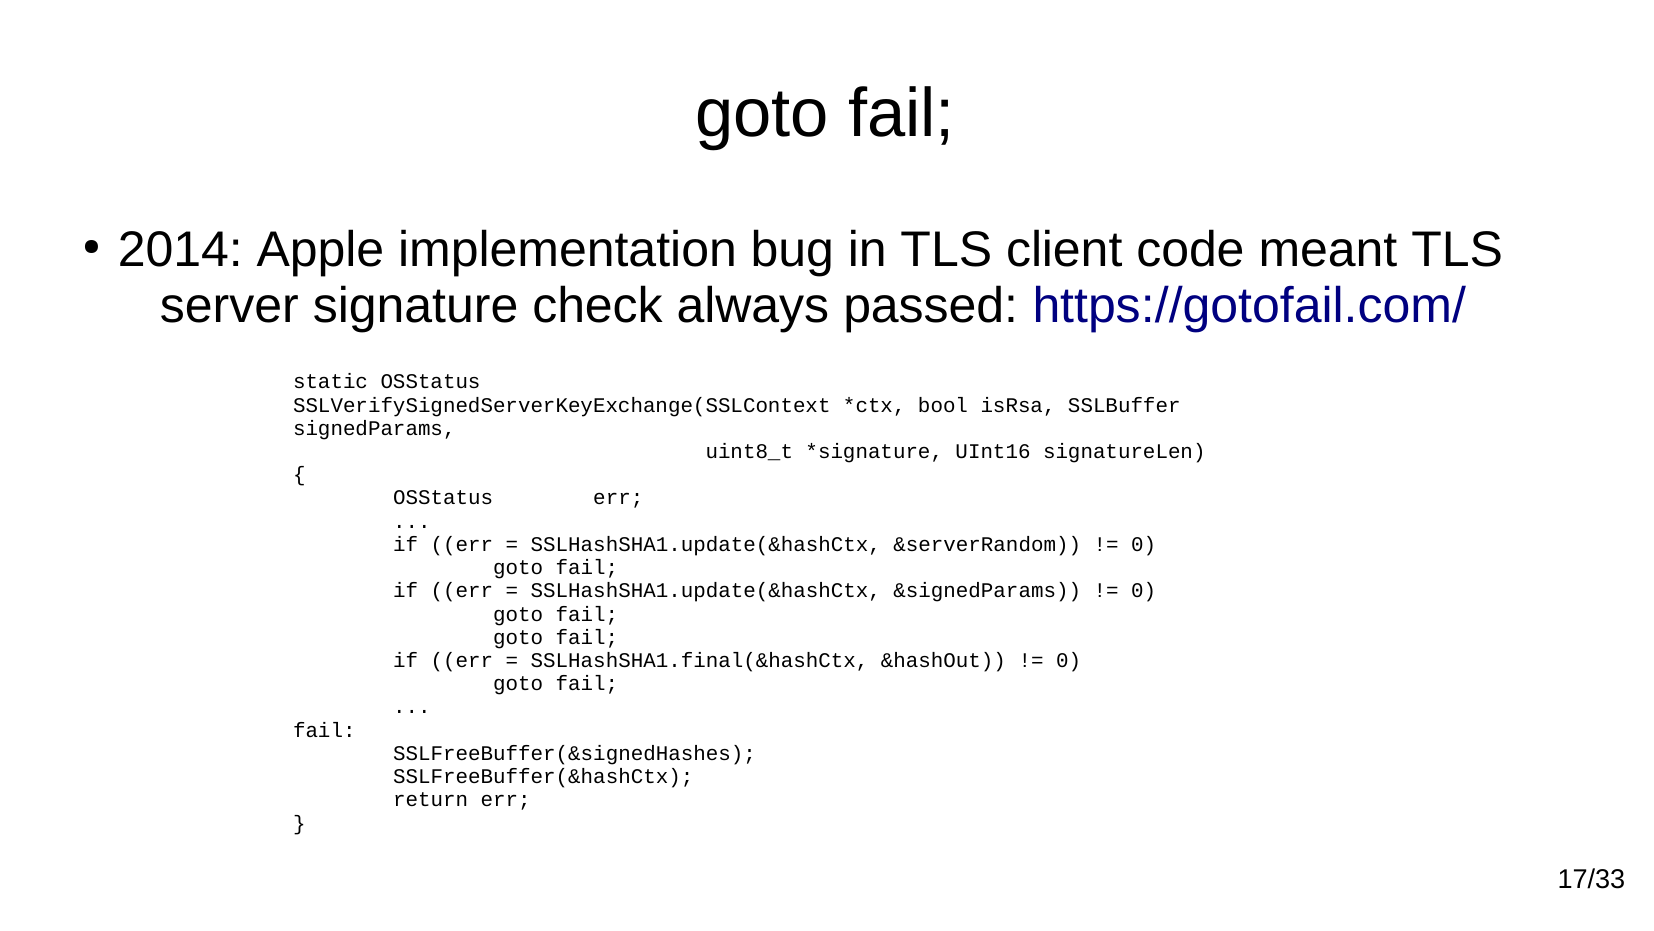

# goto fail;
2014: Apple implementation bug in TLS client code meant TLS server signature check always passed: https://gotofail.com/
static OSStatus
SSLVerifySignedServerKeyExchange(SSLContext *ctx, bool isRsa, SSLBuffer signedParams,
 uint8_t *signature, UInt16 signatureLen)
{
 OSStatus err;
 ...
 if ((err = SSLHashSHA1.update(&hashCtx, &serverRandom)) != 0)
 goto fail;
 if ((err = SSLHashSHA1.update(&hashCtx, &signedParams)) != 0)
 goto fail;
 goto fail;
 if ((err = SSLHashSHA1.final(&hashCtx, &hashOut)) != 0)
 goto fail;
 ...
fail:
 SSLFreeBuffer(&signedHashes);
 SSLFreeBuffer(&hashCtx);
 return err;
}